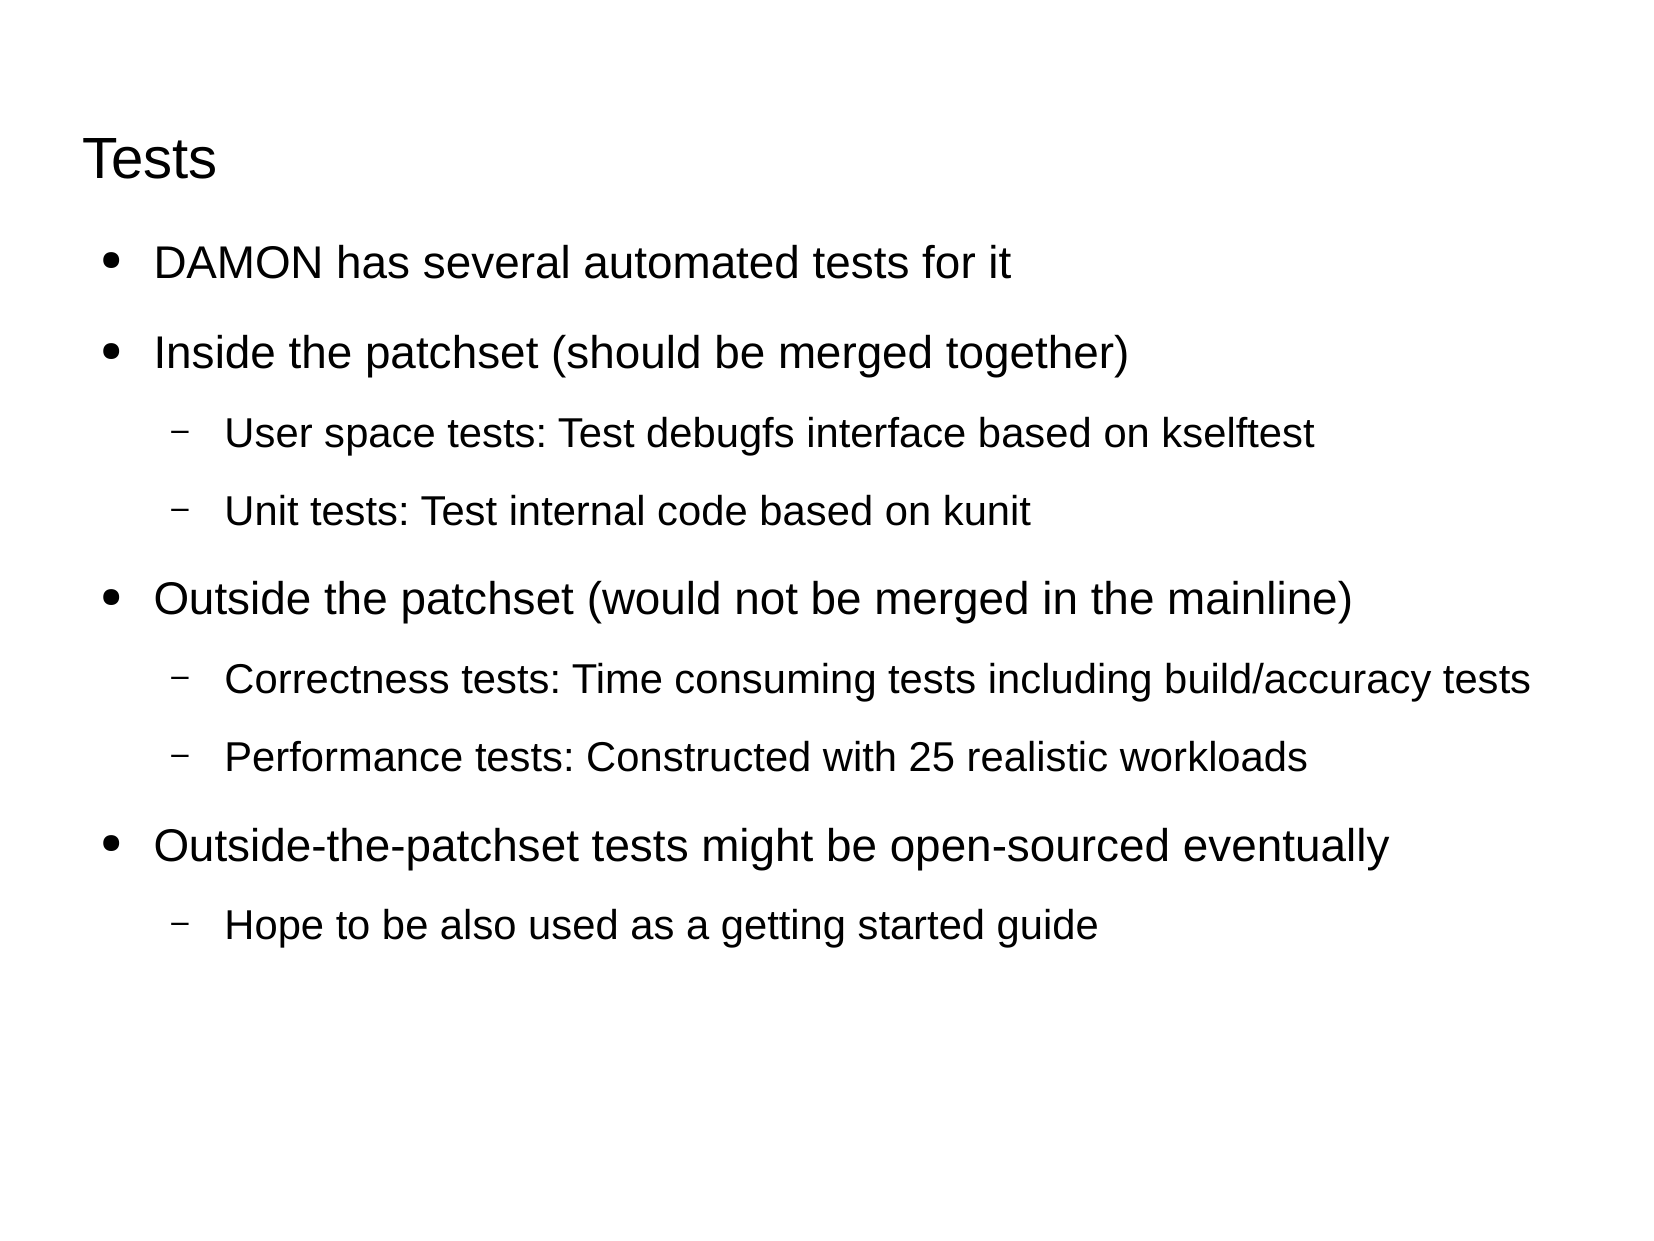

# Tests
DAMON has several automated tests for it
Inside the patchset (should be merged together)
User space tests: Test debugfs interface based on kselftest
Unit tests: Test internal code based on kunit
Outside the patchset (would not be merged in the mainline)
Correctness tests: Time consuming tests including build/accuracy tests
Performance tests: Constructed with 25 realistic workloads
Outside-the-patchset tests might be open-sourced eventually
Hope to be also used as a getting started guide